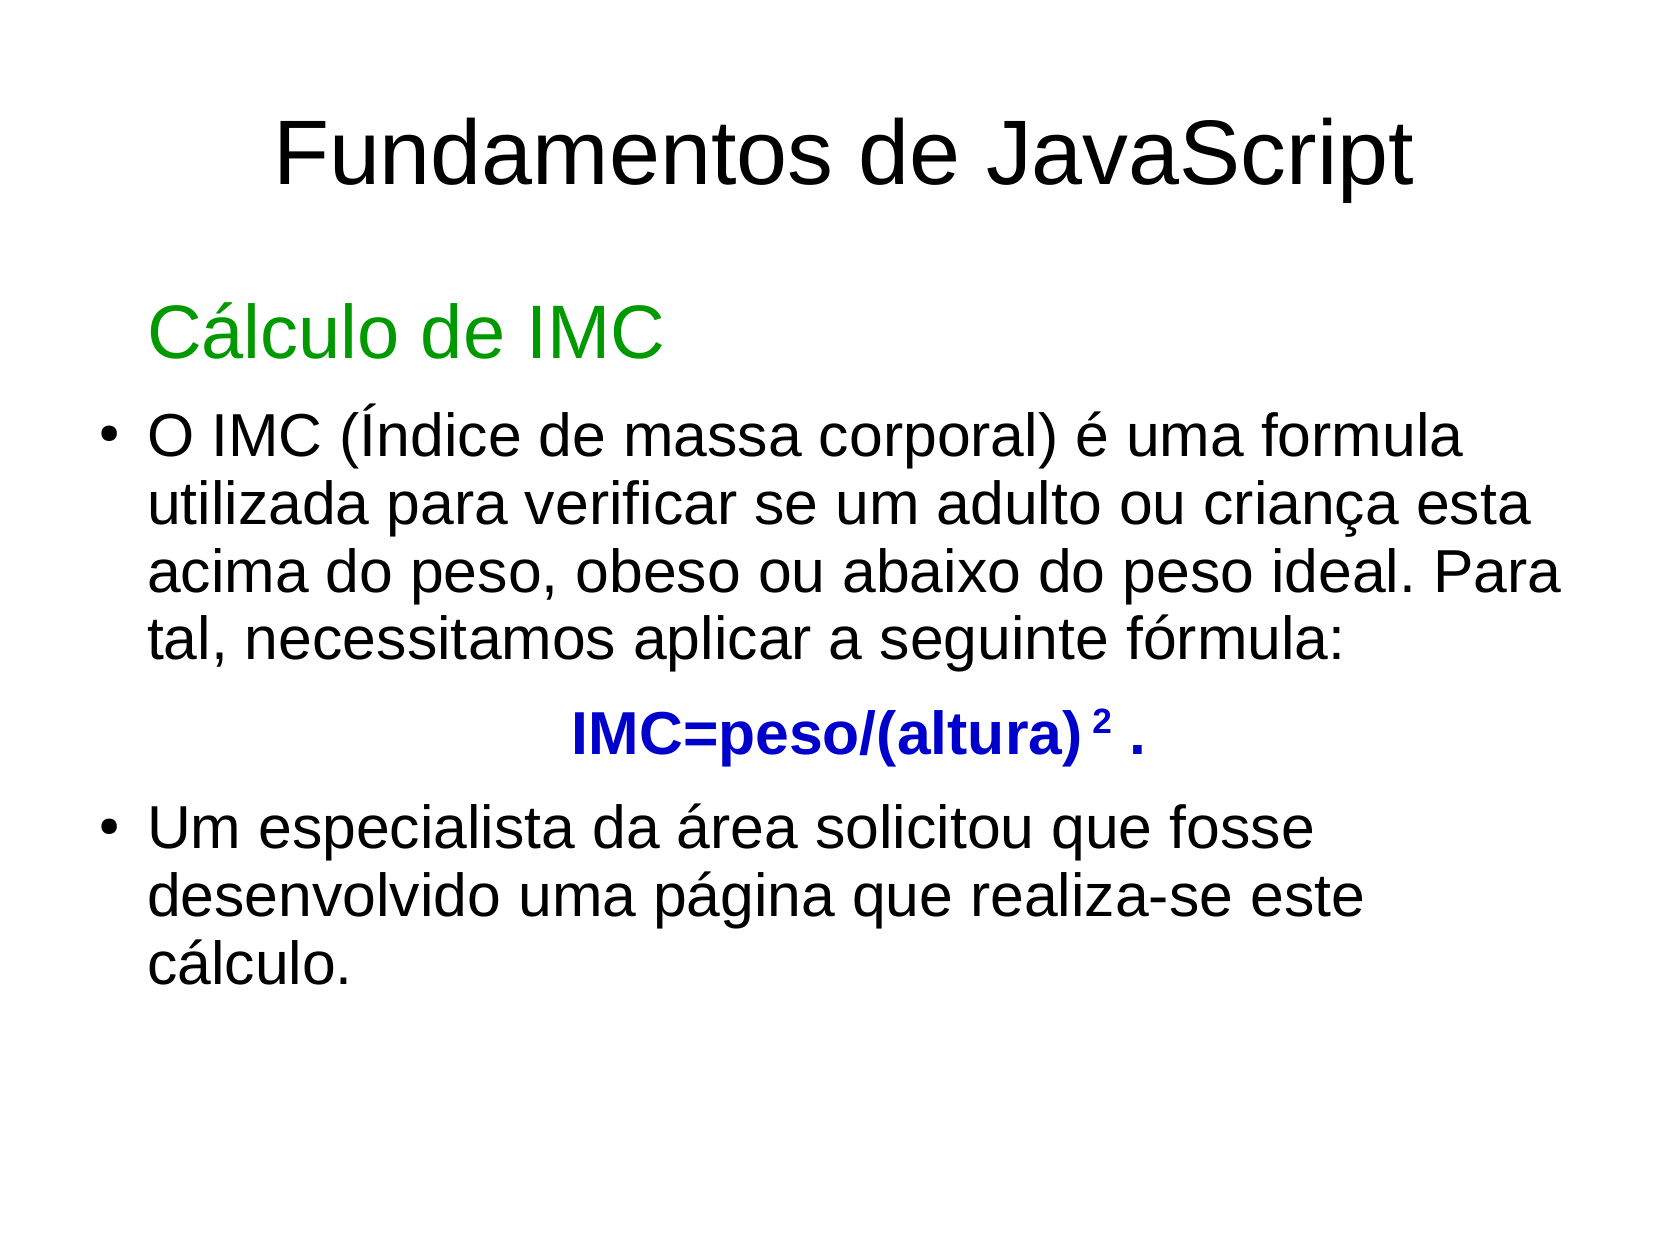

# Fundamentos de JavaScript
Cálculo de IMC
O IMC (Índice de massa corporal) é uma formula utilizada para verificar se um adulto ou criança esta acima do peso, obeso ou abaixo do peso ideal. Para tal, necessitamos aplicar a seguinte fórmula:
 IMC=peso/(altura) 2 .
Um especialista da área solicitou que fosse desenvolvido uma página que realiza-se este cálculo.